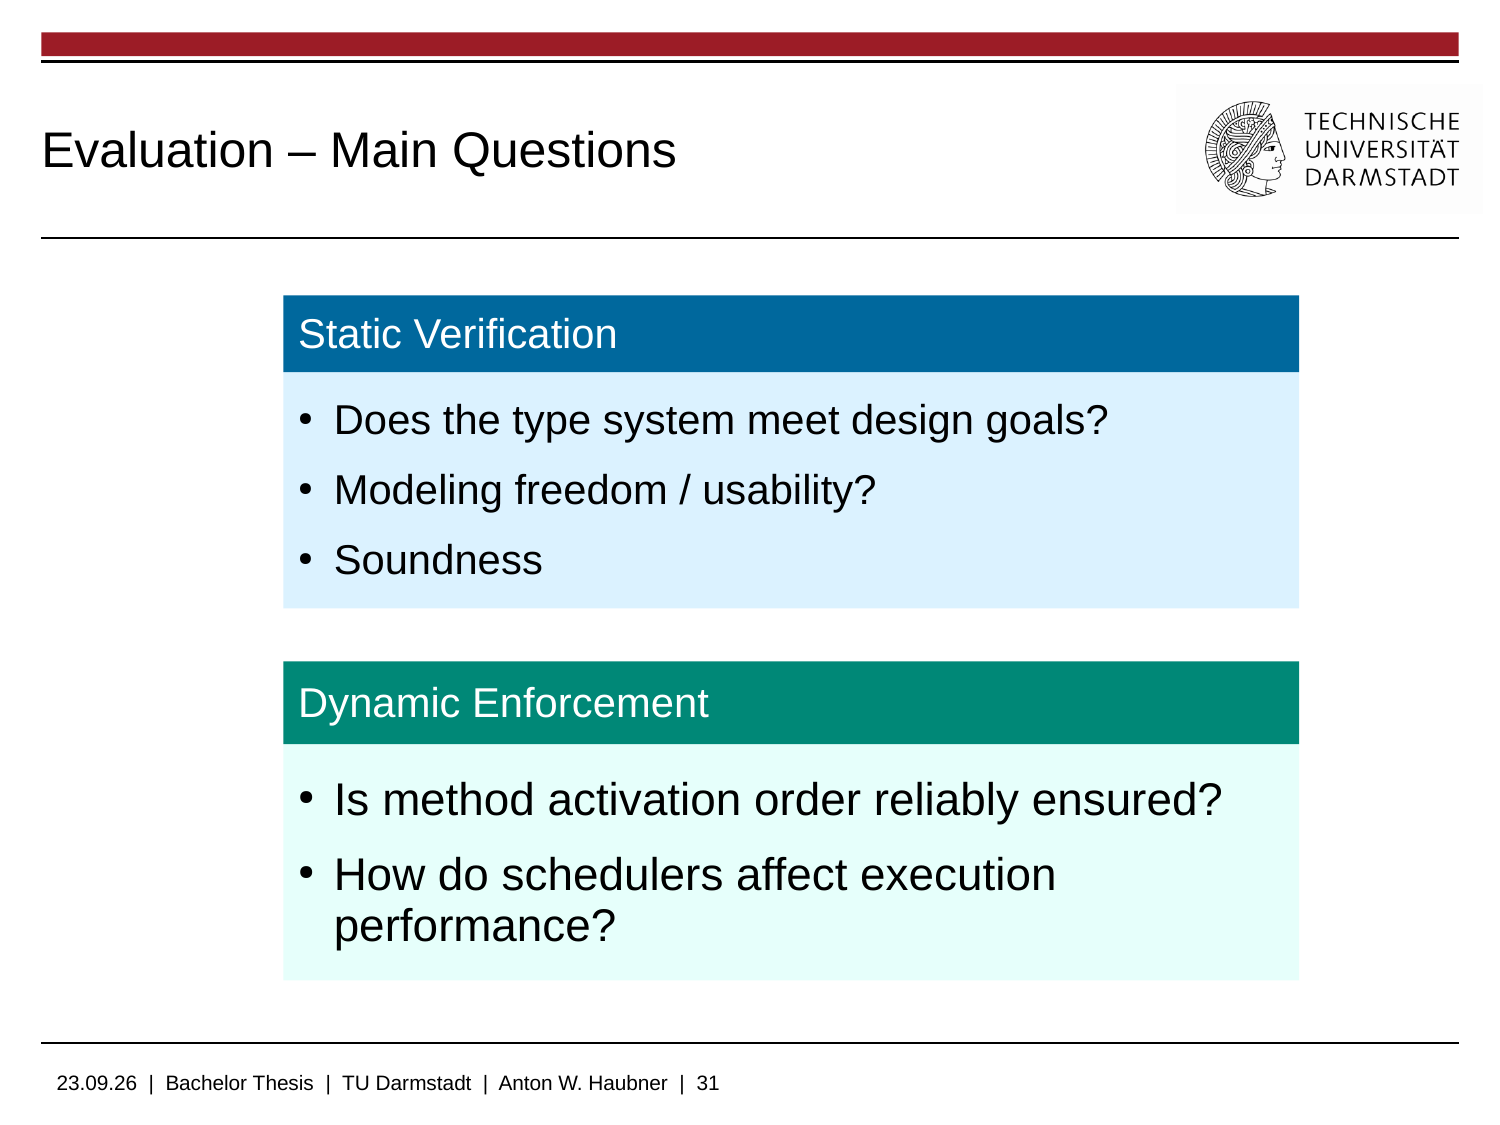

# Evaluation – Main Questions
Static Verification
Does the type system meet design goals?
Modeling freedom / usability?
Soundness
Dynamic Enforcement
Is method activation order reliably ensured?
How do schedulers affect execution
performance?